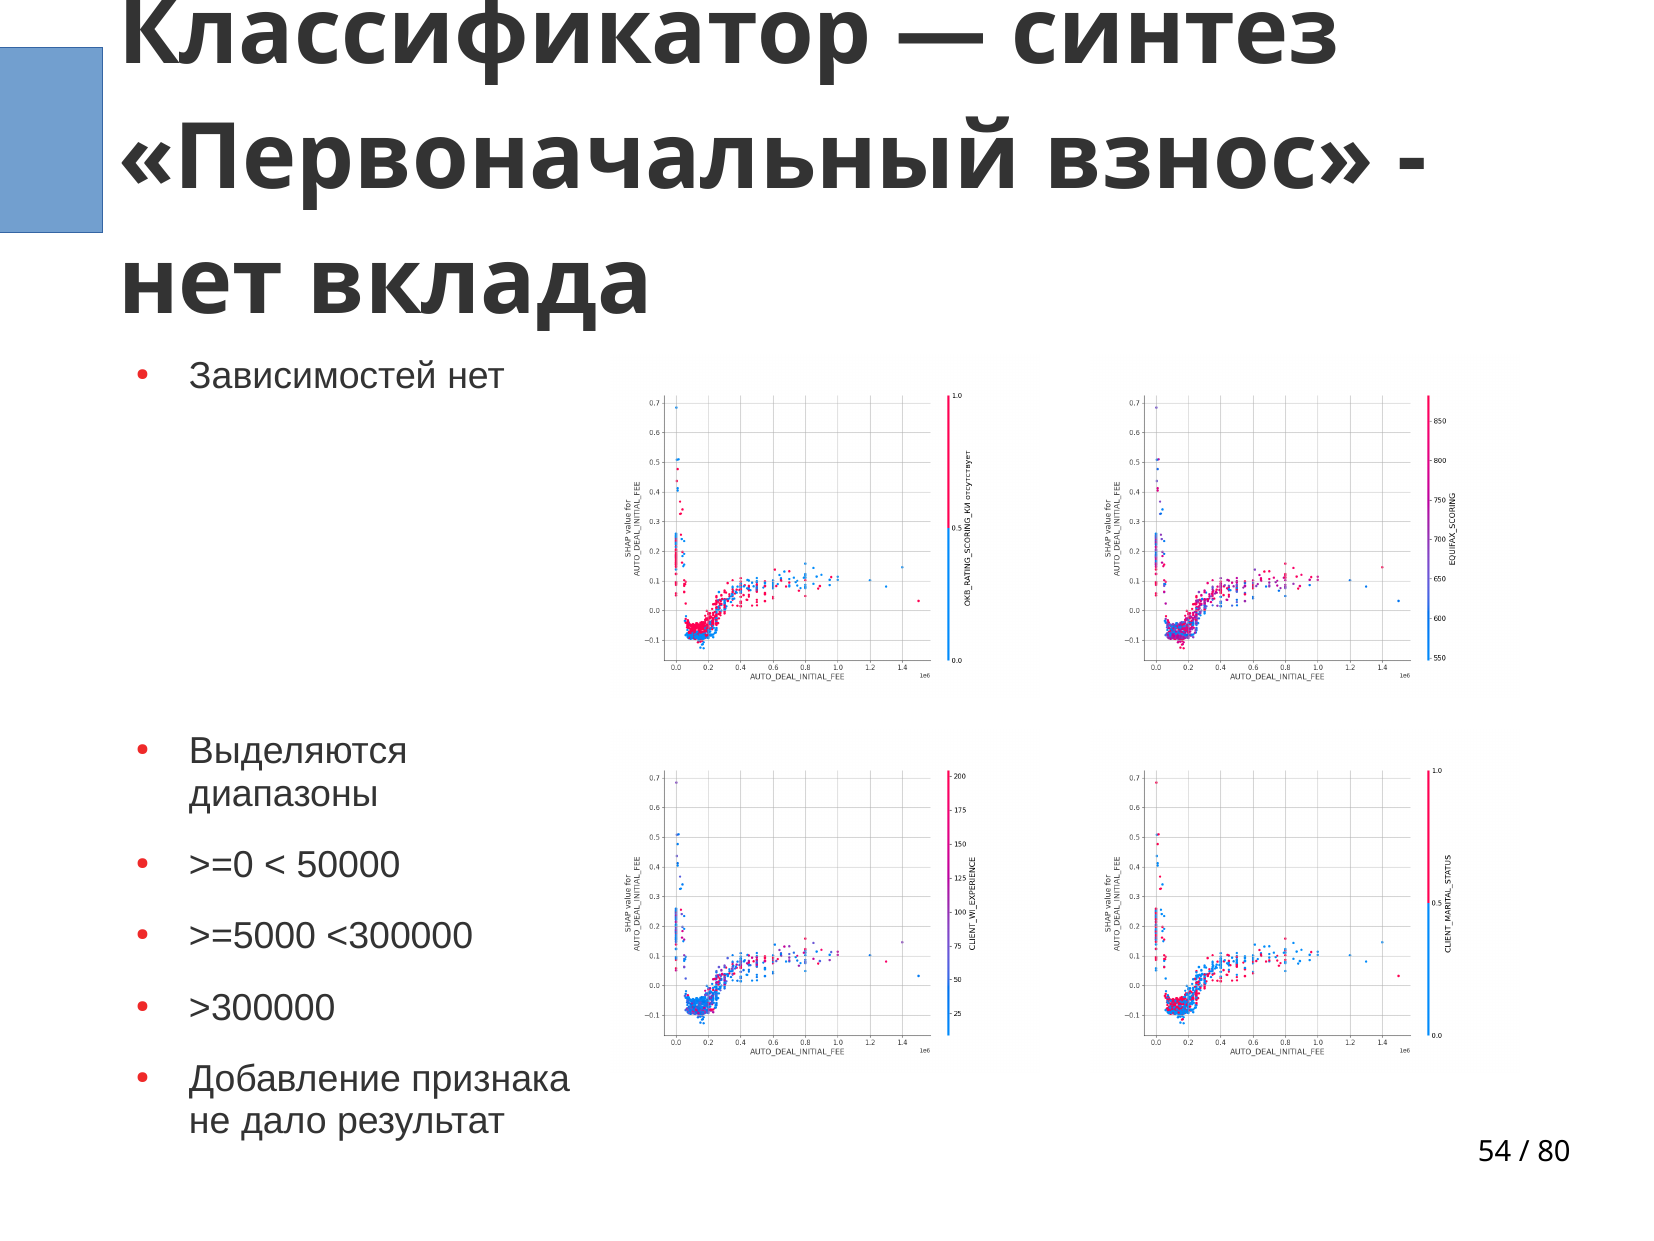

# Классификатор — синтез «Первоначальный взнос» - нет вклада
Зависимостей нет
Выделяются диапазоны
>=0 < 50000
>=5000 <300000
>300000
Добавление признака не дало результат
54